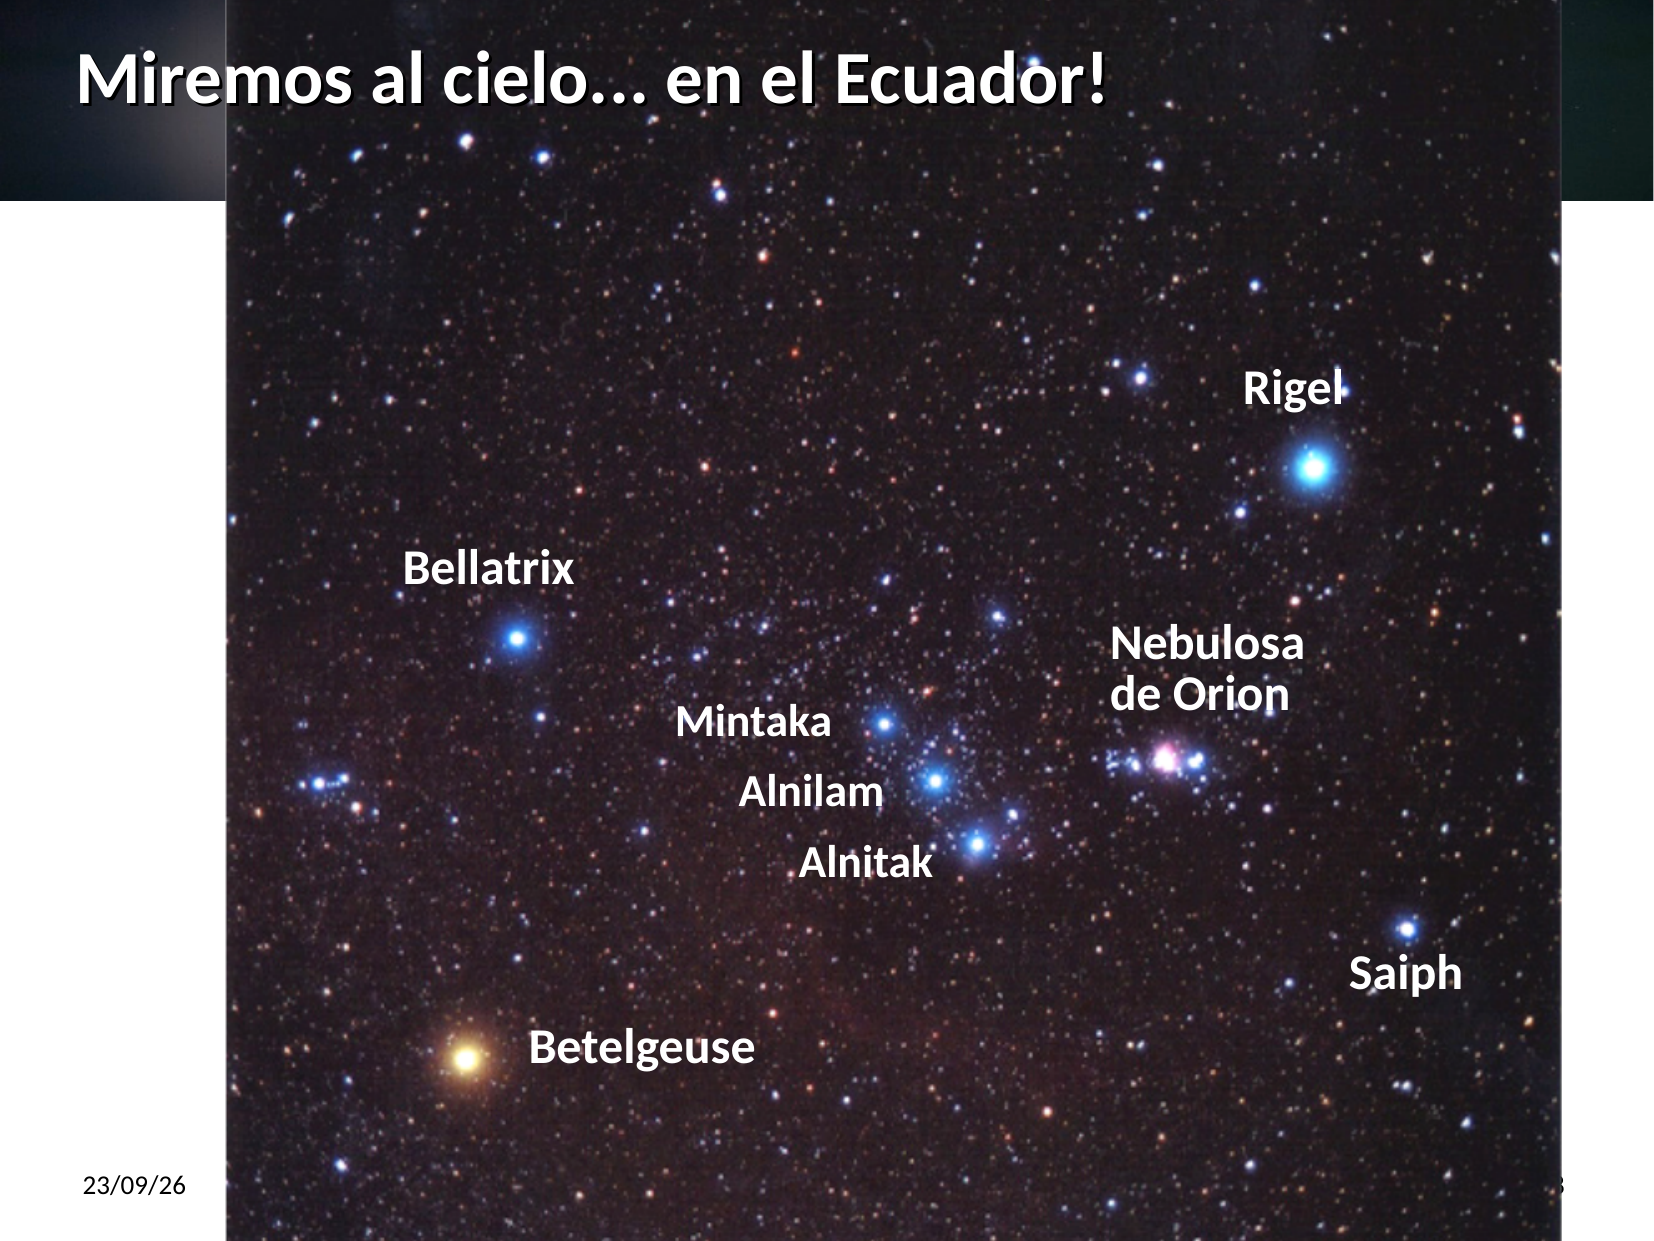

# Miremos al cielo... en el Ecuador!
Rigel
Bellatrix
Nebulosa
de Orion
Mintaka
Alnilam
Alnitak
Saiph
Betelgeuse
Astronomía (Asorey)
15